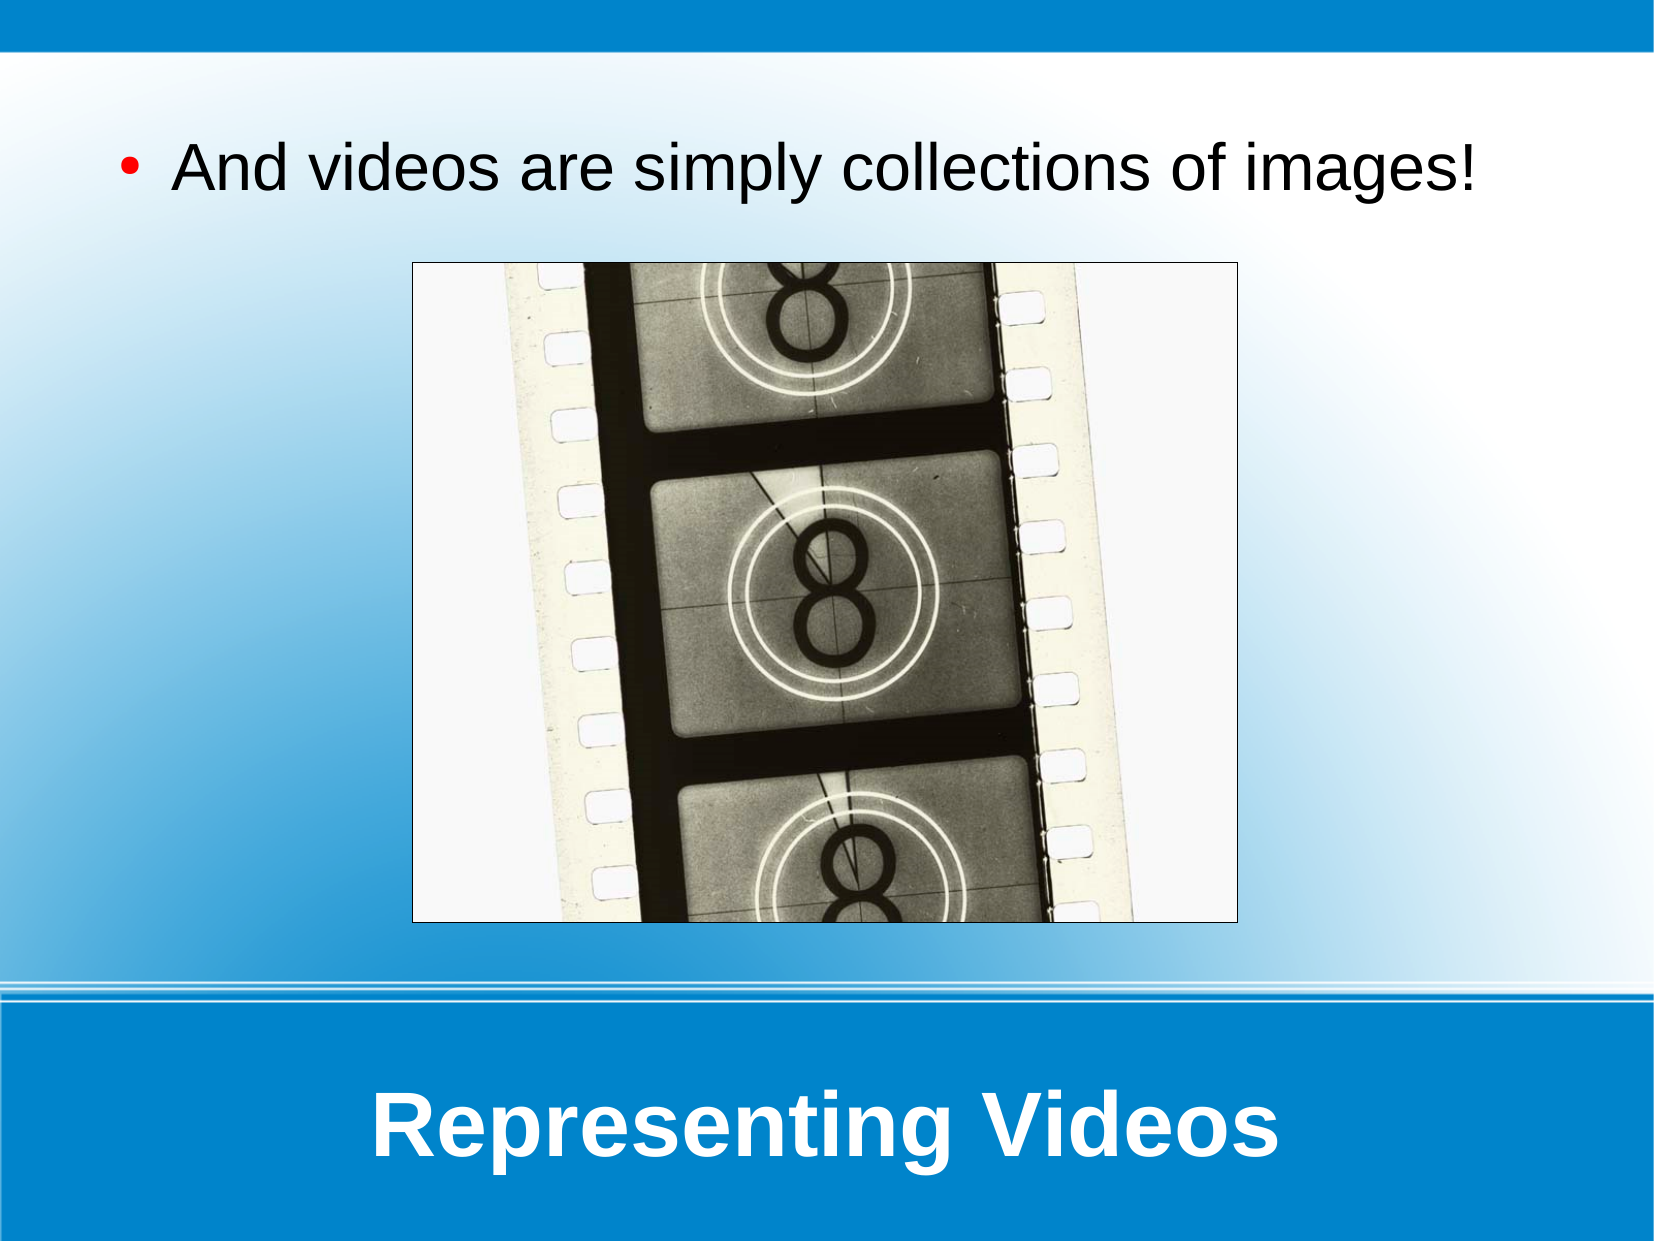

And videos are simply collections of images!
# Representing Videos